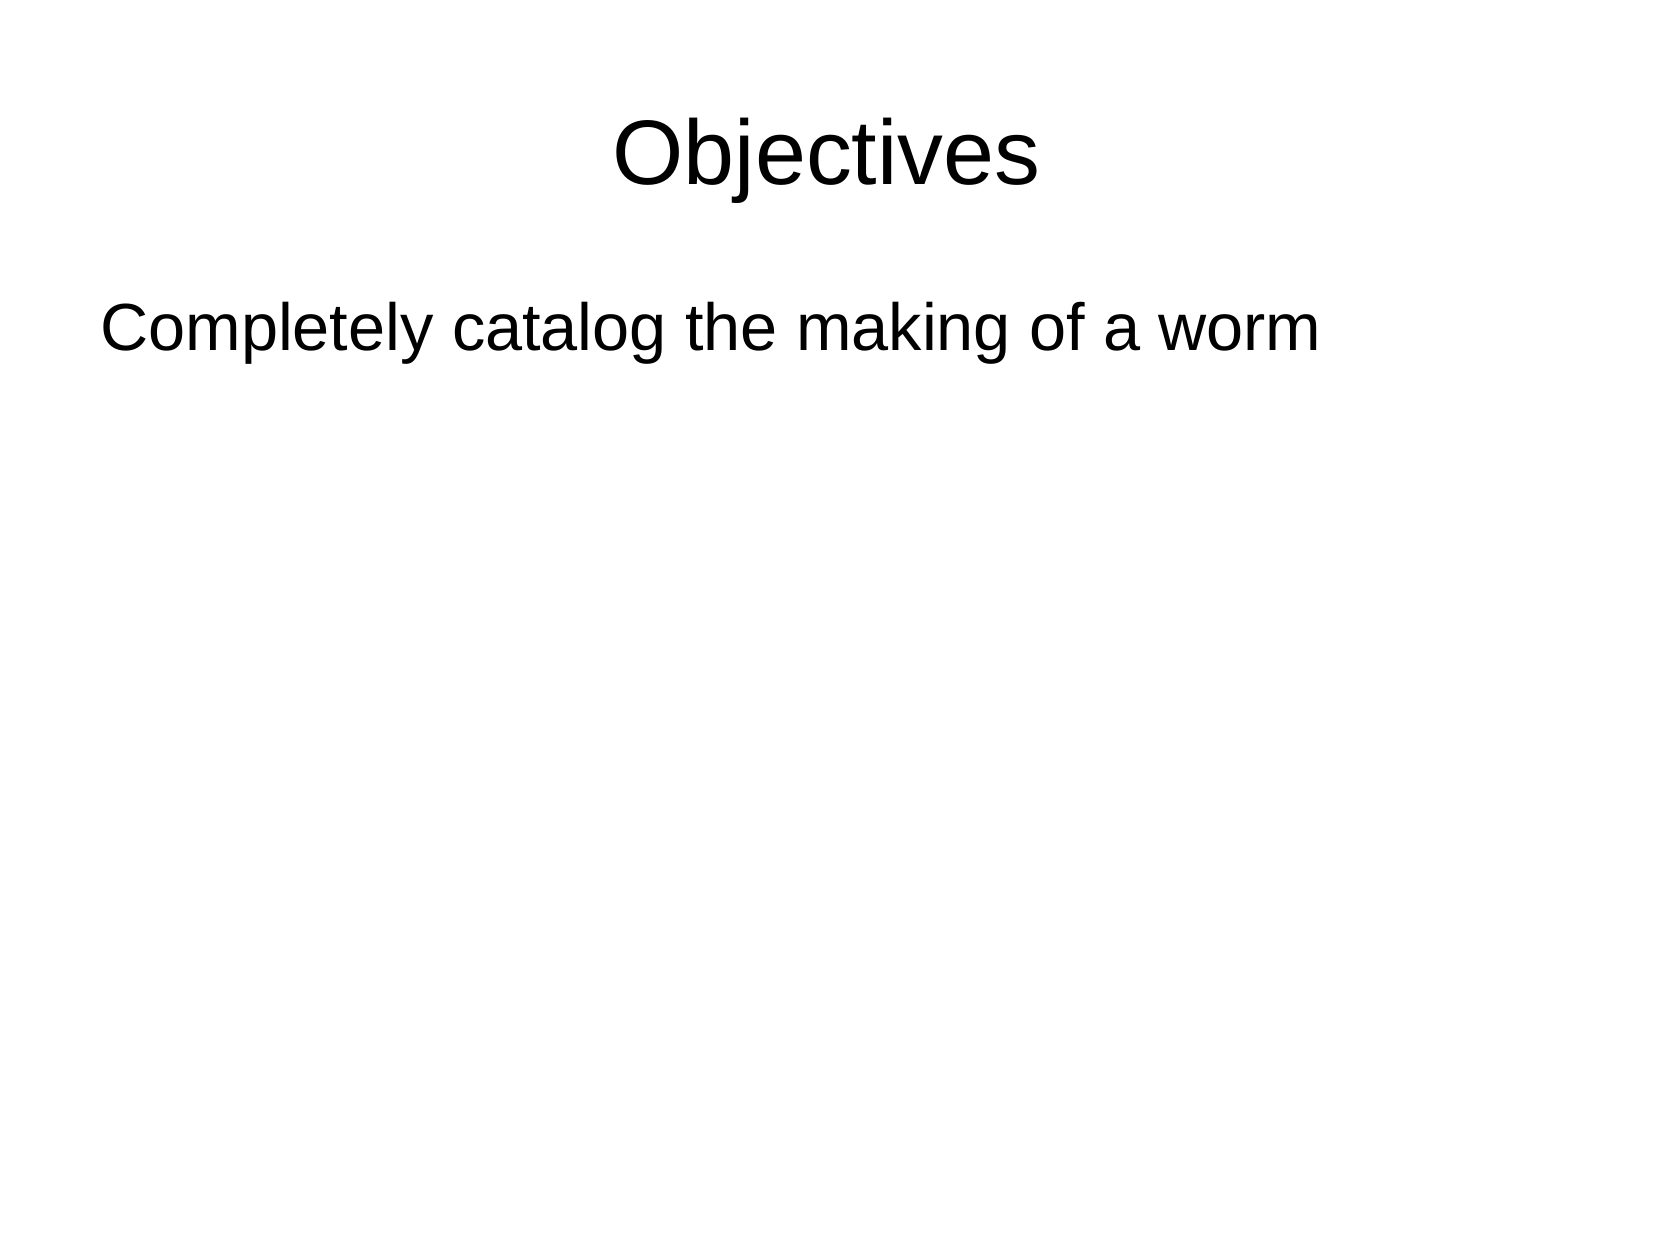

# Objectives
Completely catalog the making of a worm